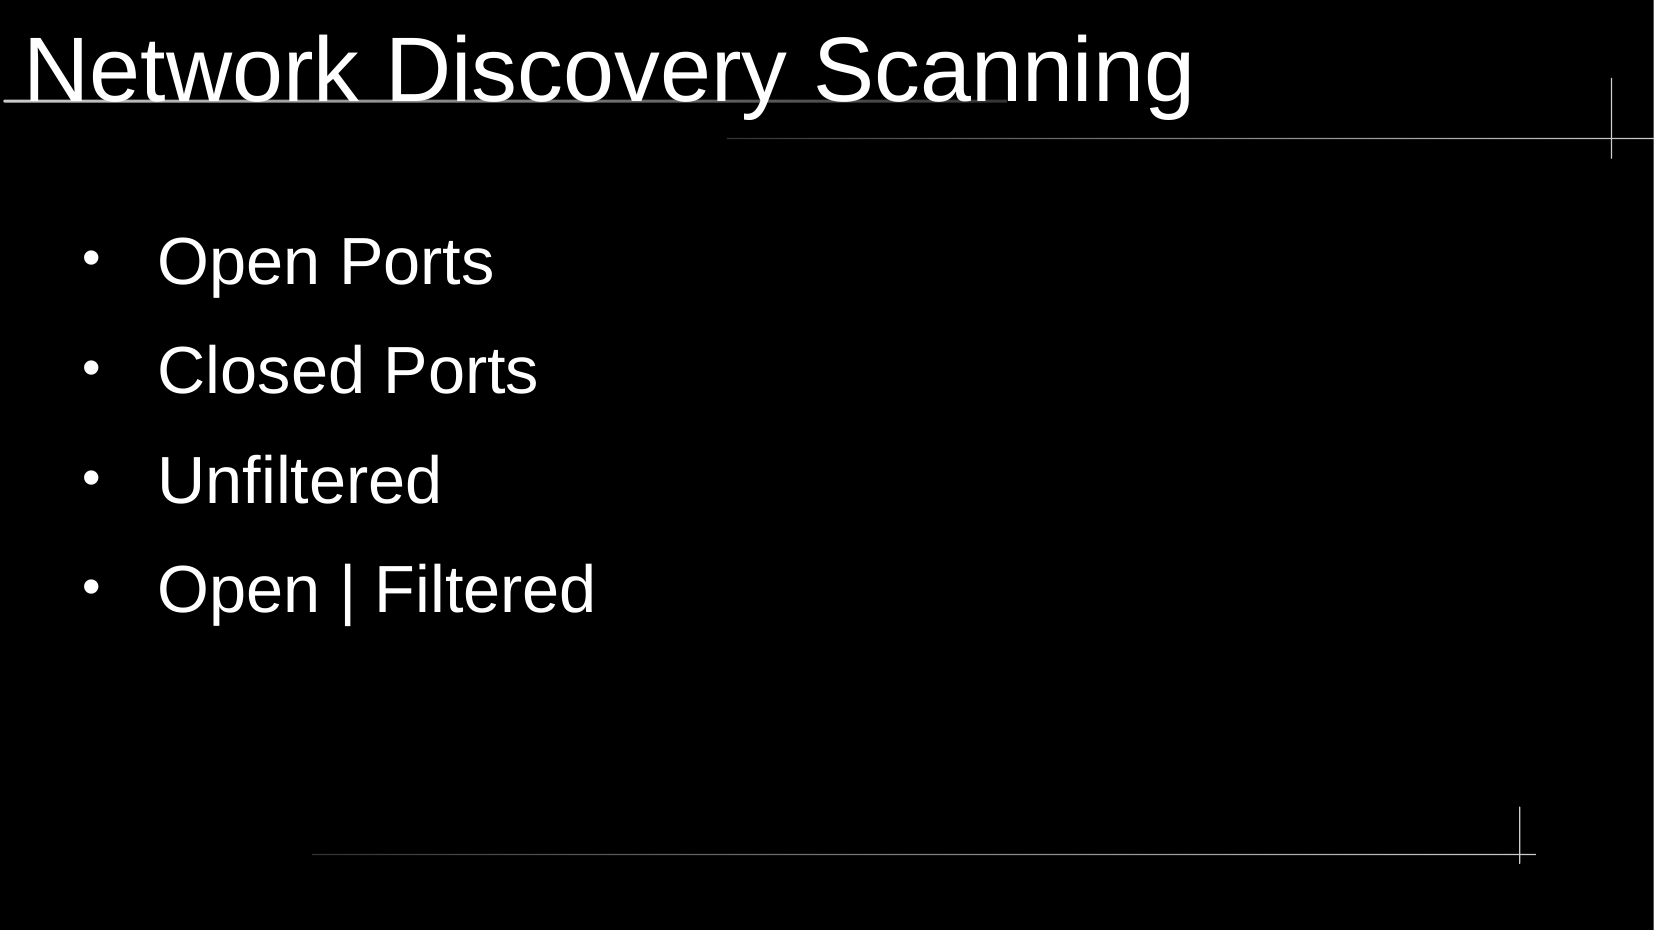

# Network Discovery Scanning
Open Ports
Closed Ports
Unfiltered
Open | Filtered